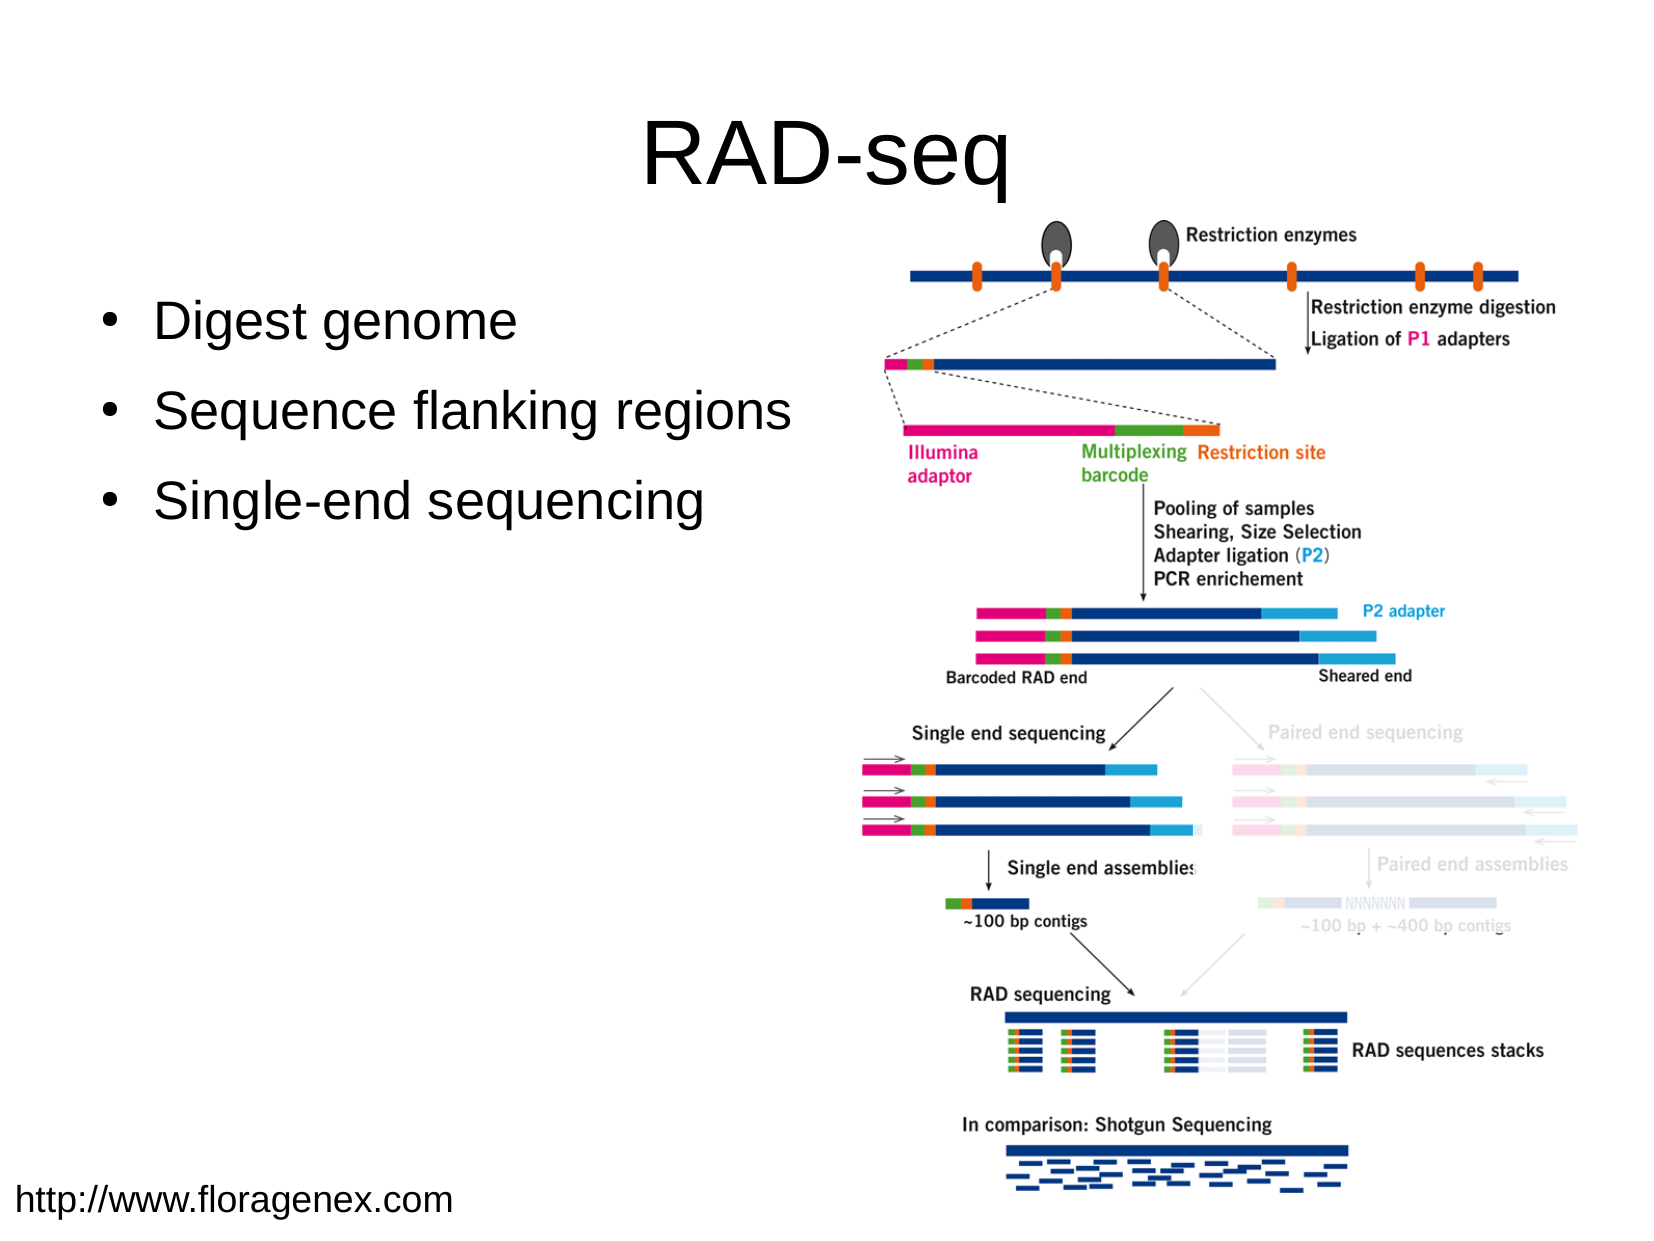

# RAD-seq
Digest genome
Sequence flanking regions
Single-end sequencing
http://www.floragenex.com